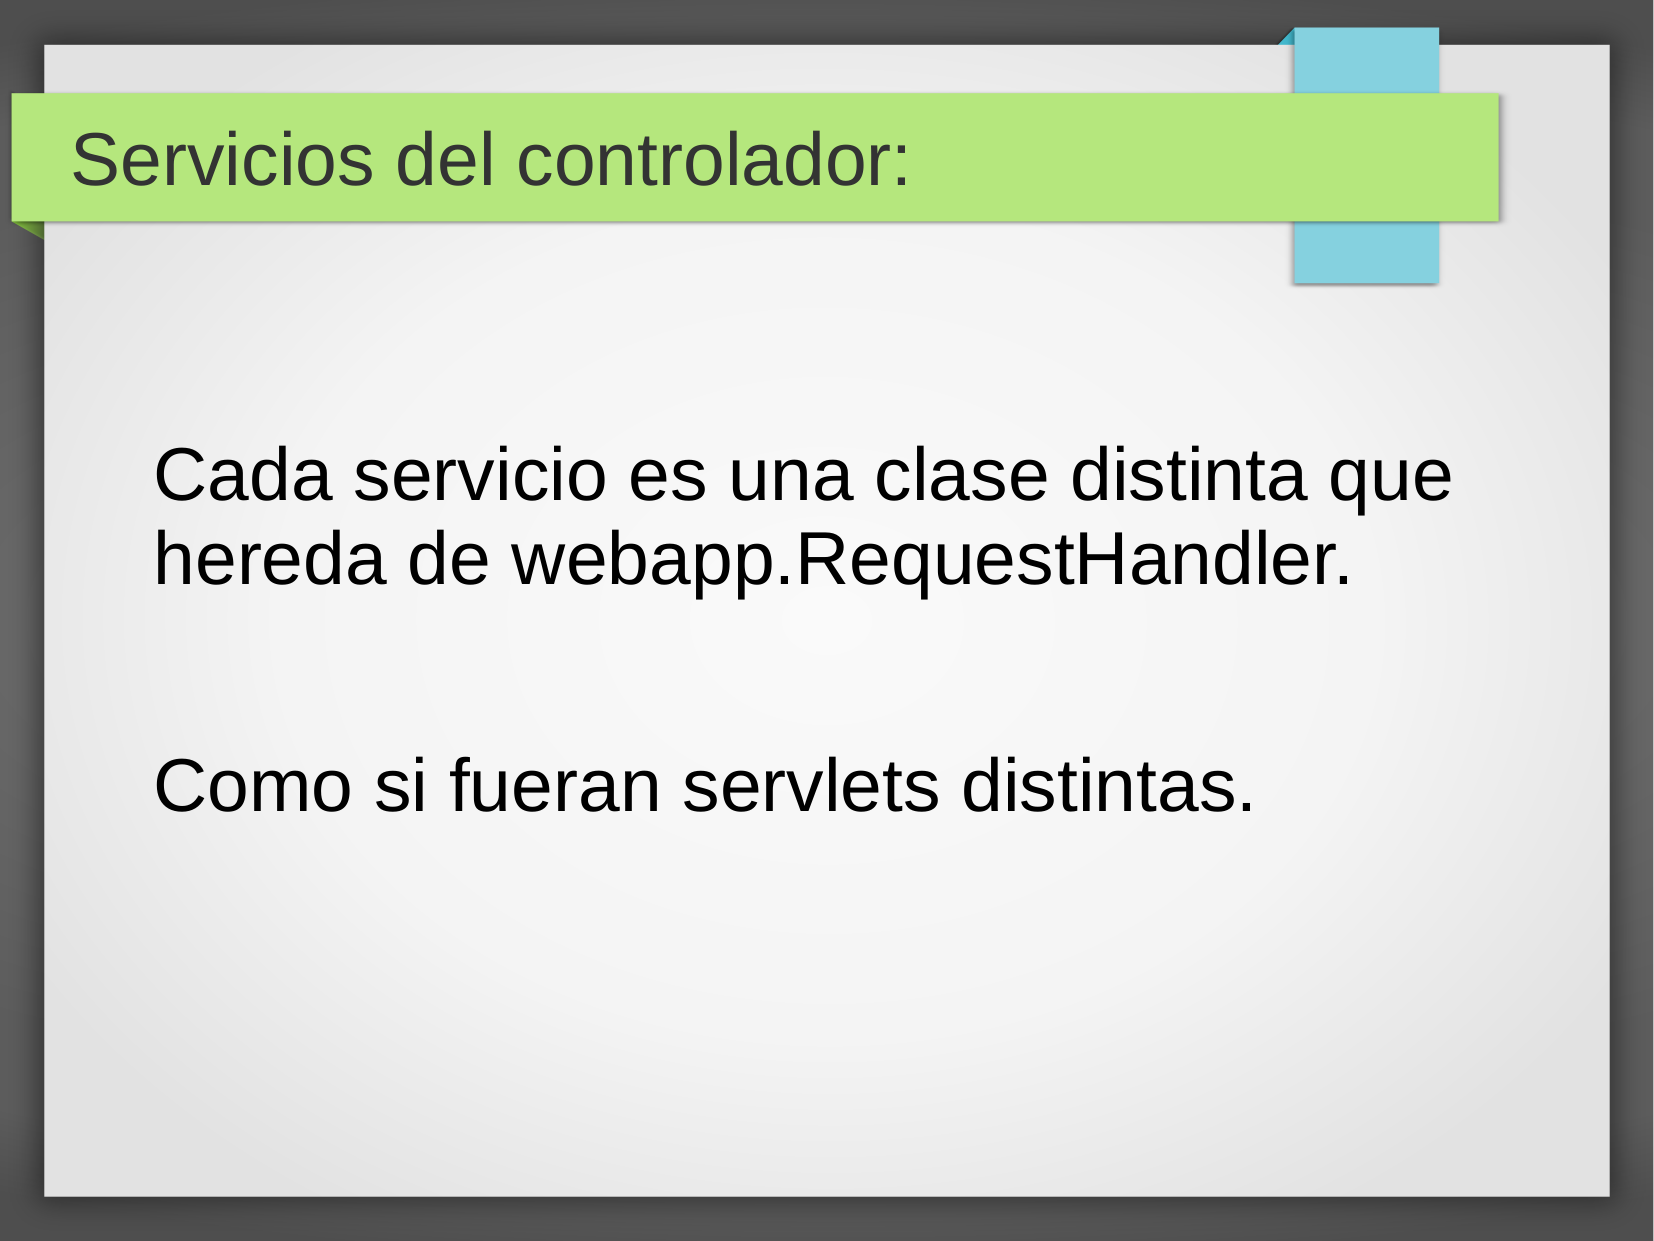

# Servicios del controlador:
Cada servicio es una clase distinta que hereda de webapp.RequestHandler.
Como si fueran servlets distintas.